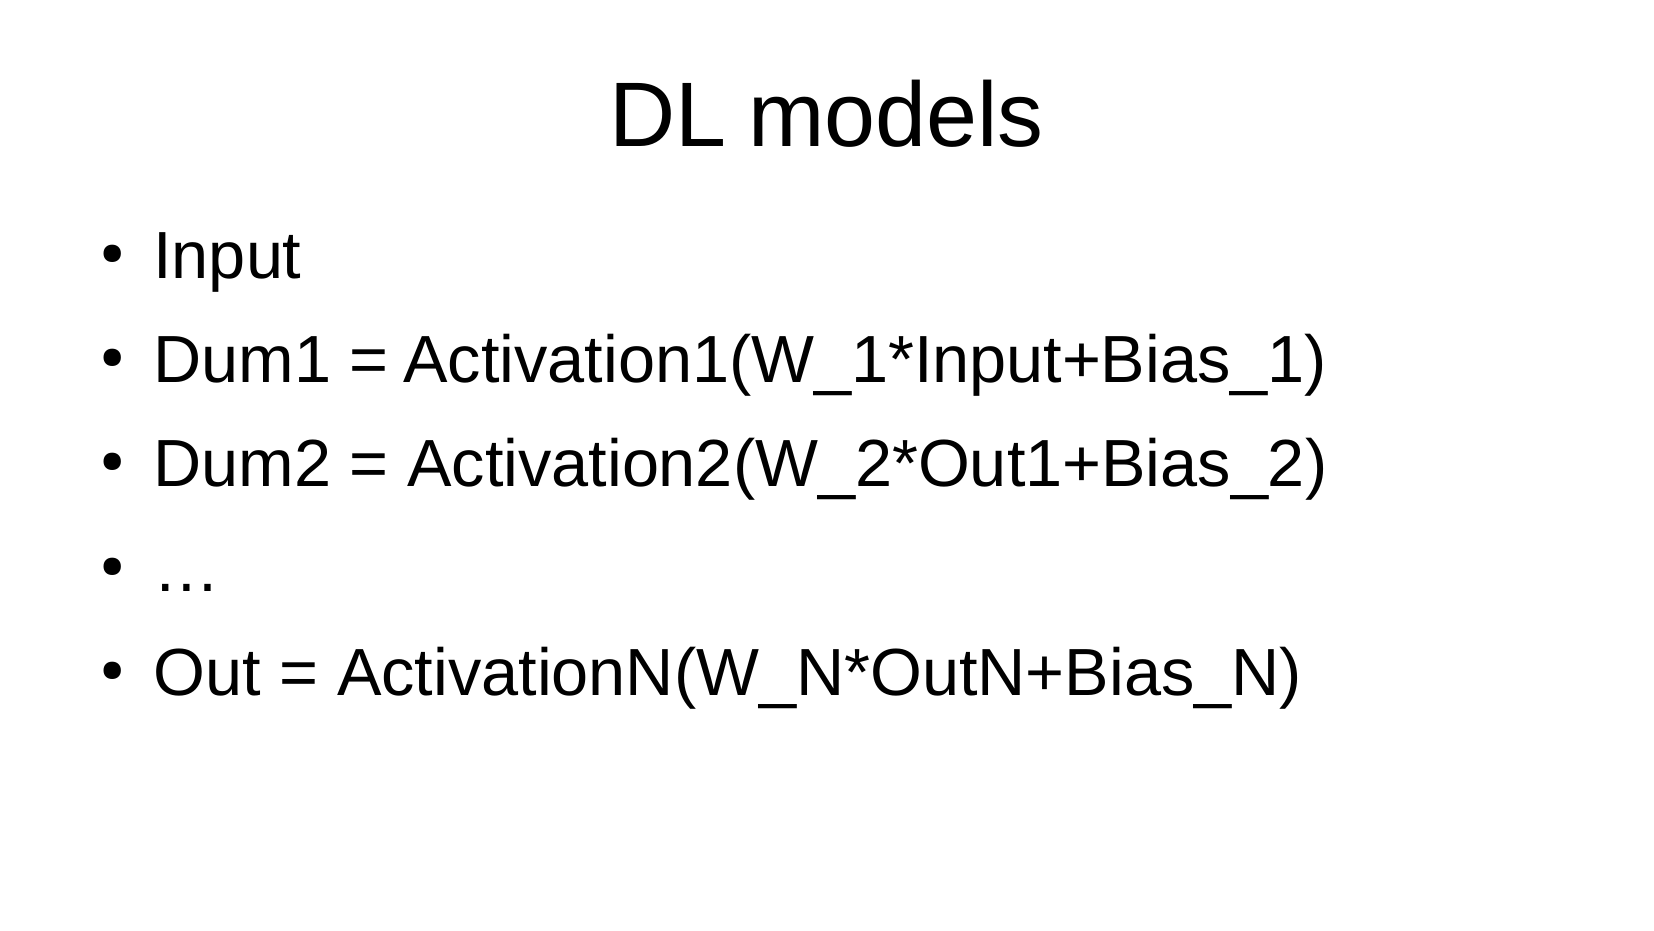

# DL models
Input
Dum1 = Activation1(W_1*Input+Bias_1)
Dum2 = Activation2(W_2*Out1+Bias_2)
…
Out = ActivationN(W_N*OutN+Bias_N)